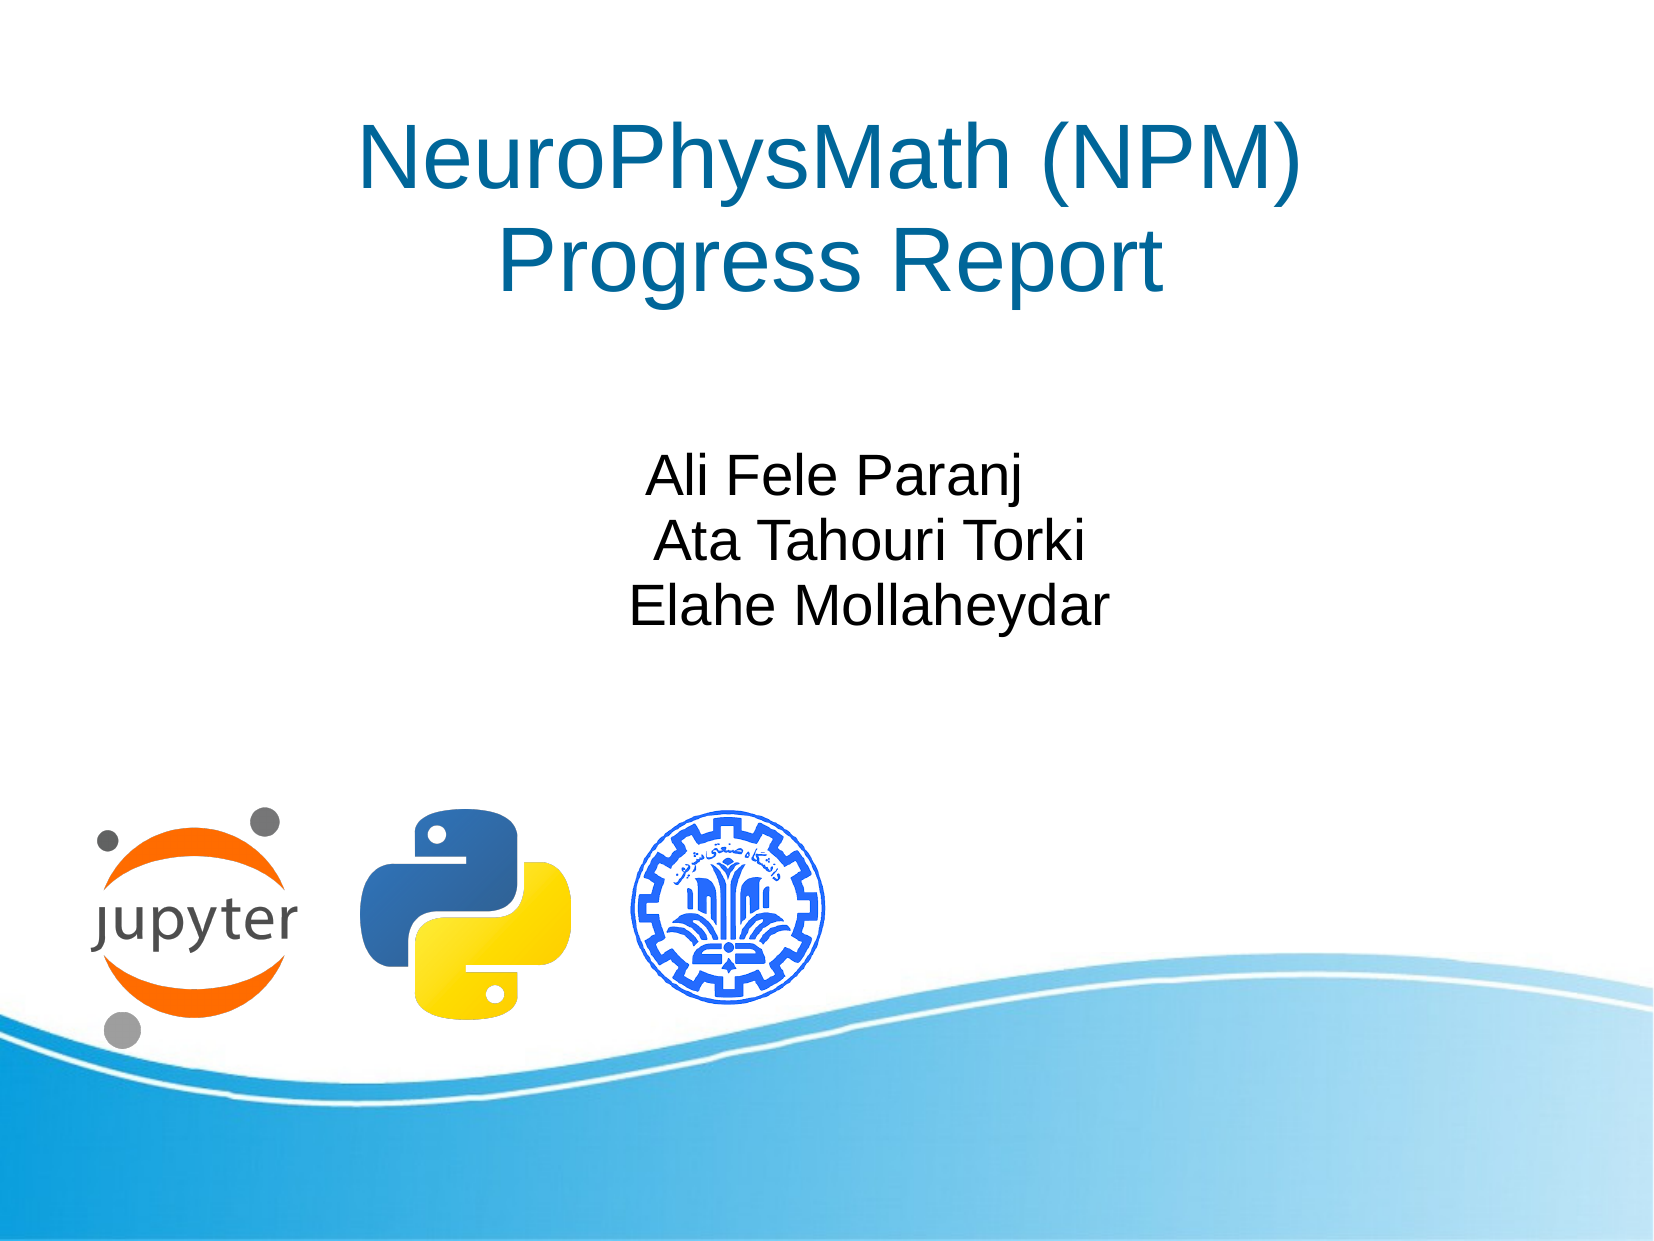

# NeuroPhysMath (NPM) Progress Report
Ali Fele Paranj
Ata Tahouri Torki
Elahe Mollaheydar